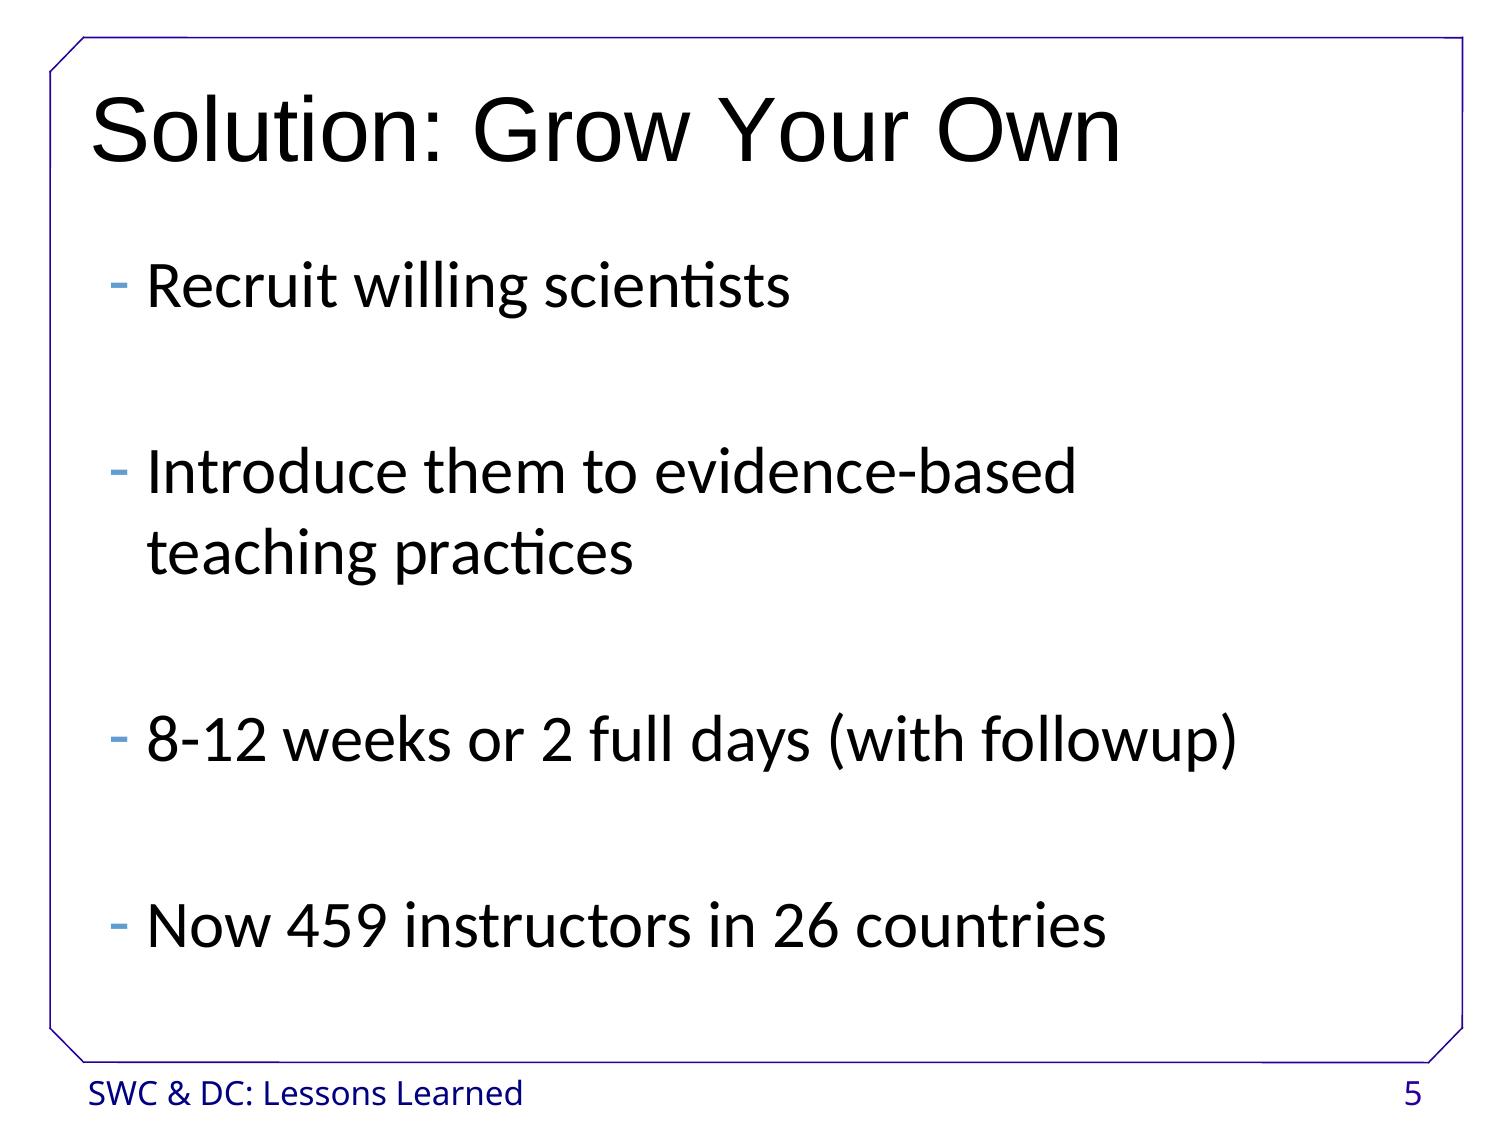

Solution: Grow Your Own
# Recruit willing scientists
Introduce them to evidence-based teaching practices
8-12 weeks or 2 full days (with followup)
Now 459 instructors in 26 countries